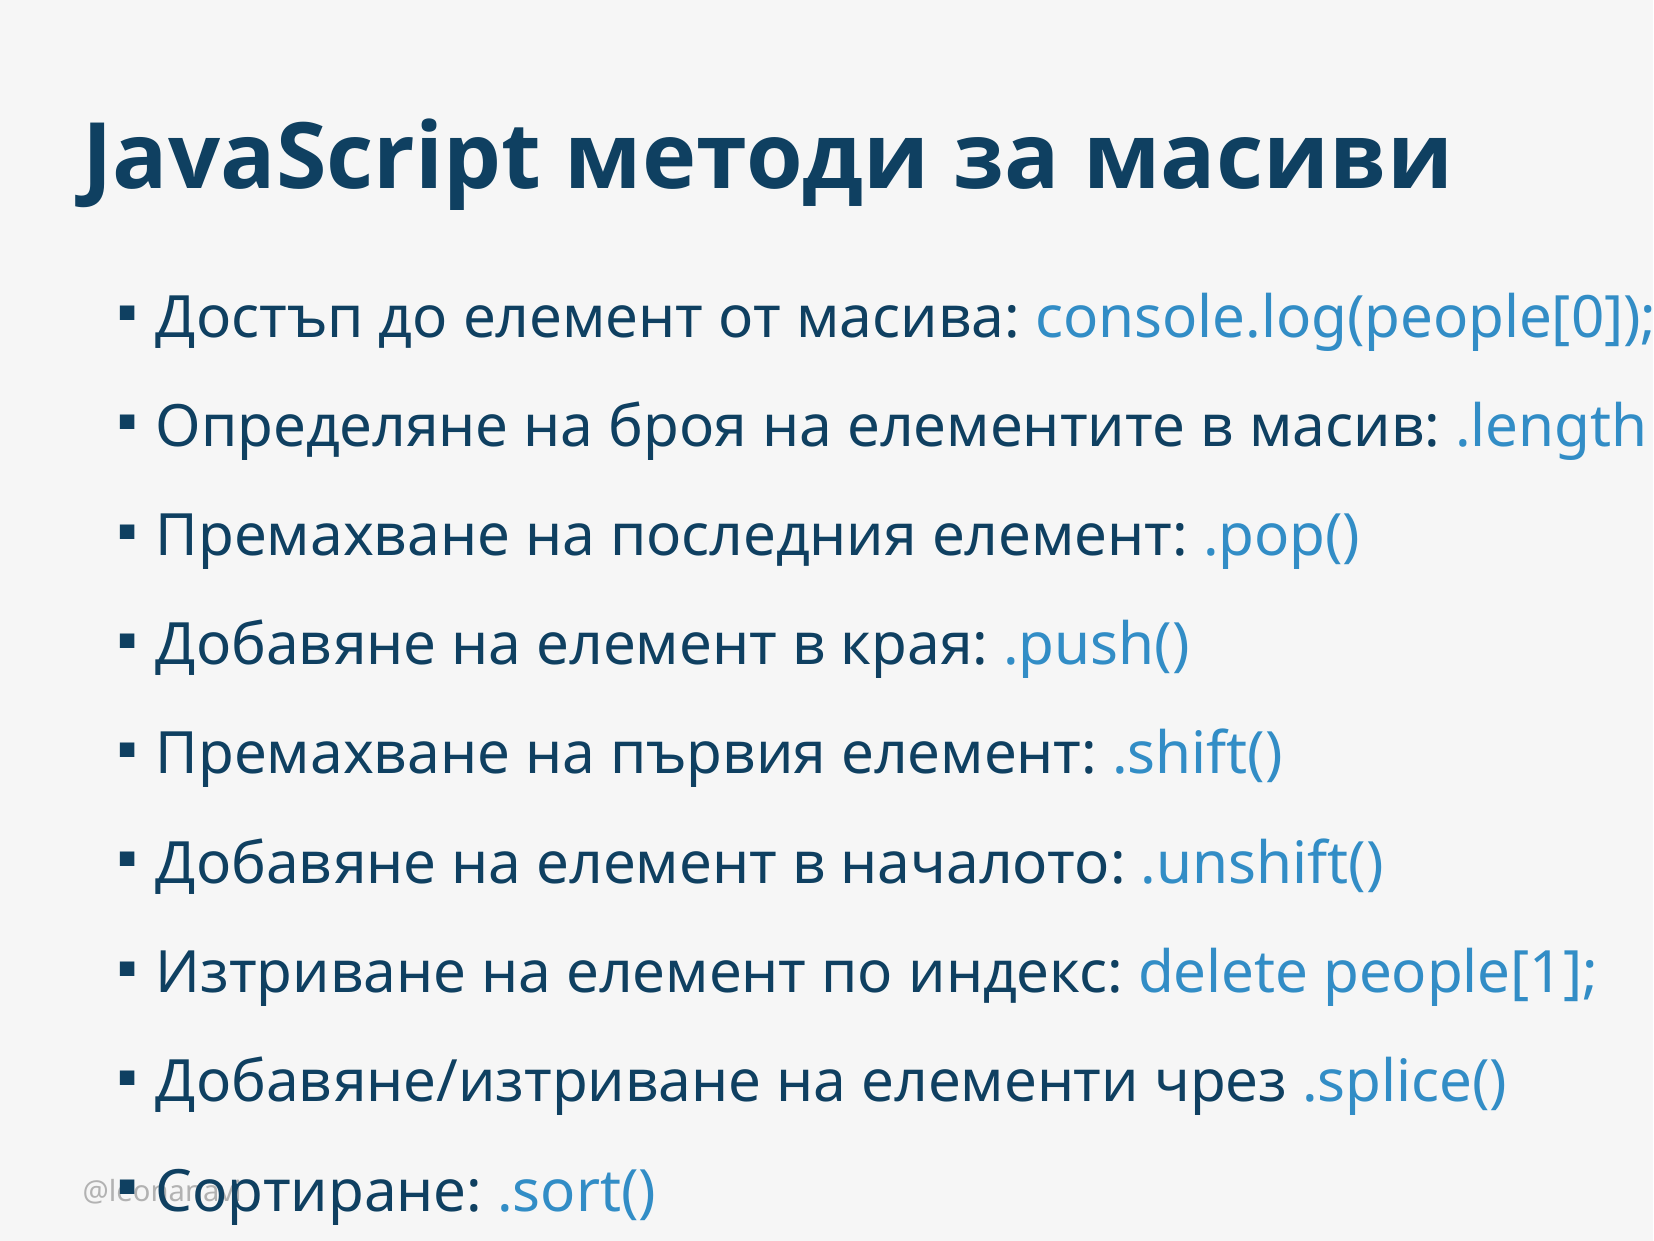

# JavaScript методи за масиви
Достъп до елемент от масива: console.log(people[0]);
Определяне на броя на елементите в масив: .length
Премахване на последния елемент: .pop()
Добавяне на елемент в края: .push()
Премахване на първия елемент: .shift()
Добавяне на елемент в началото: .unshift()
Изтриване на елемент по индекс: delete people[1];
Добавяне/изтриване на елементи чрез .splice()
Сортиране: .sort()